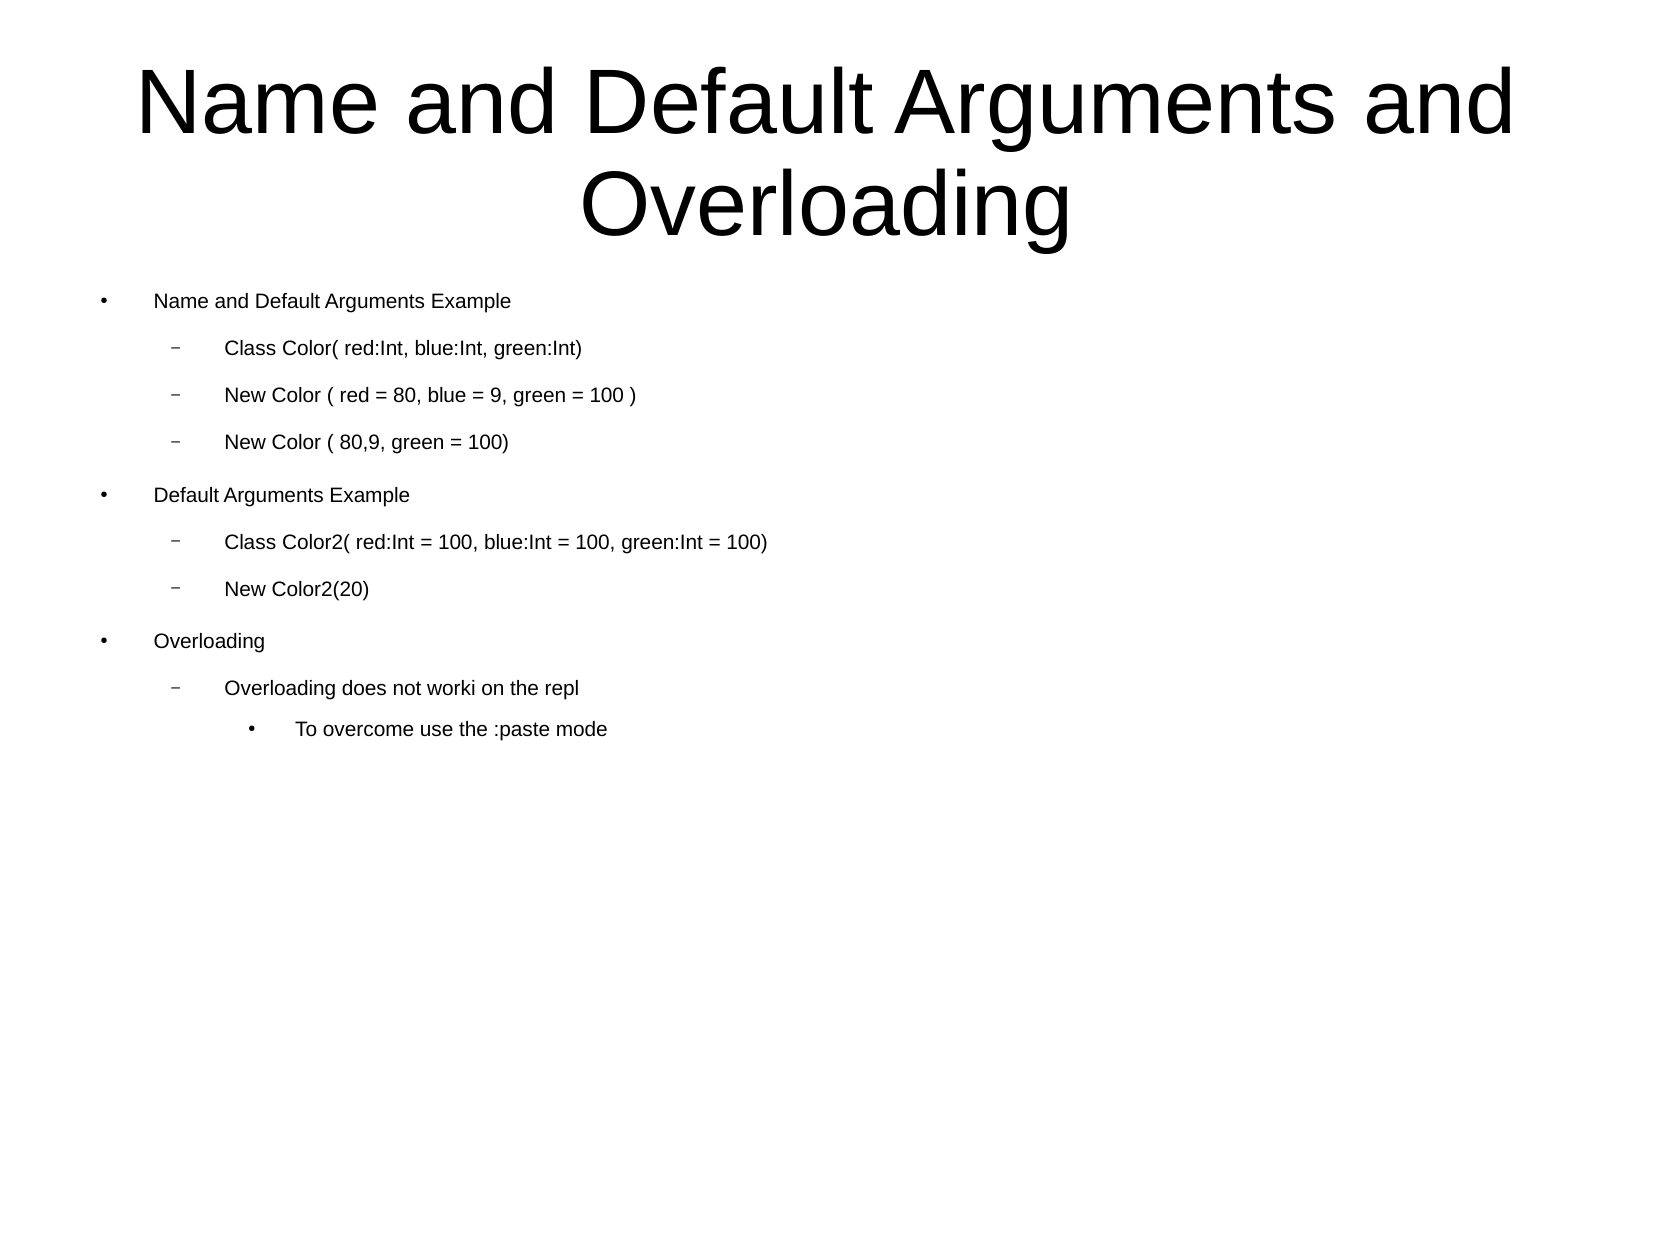

# Name and Default Arguments and Overloading
Name and Default Arguments Example
Class Color( red:Int, blue:Int, green:Int)
New Color ( red = 80, blue = 9, green = 100 )
New Color ( 80,9, green = 100)
Default Arguments Example
Class Color2( red:Int = 100, blue:Int = 100, green:Int = 100)
New Color2(20)
Overloading
Overloading does not worki on the repl
To overcome use the :paste mode